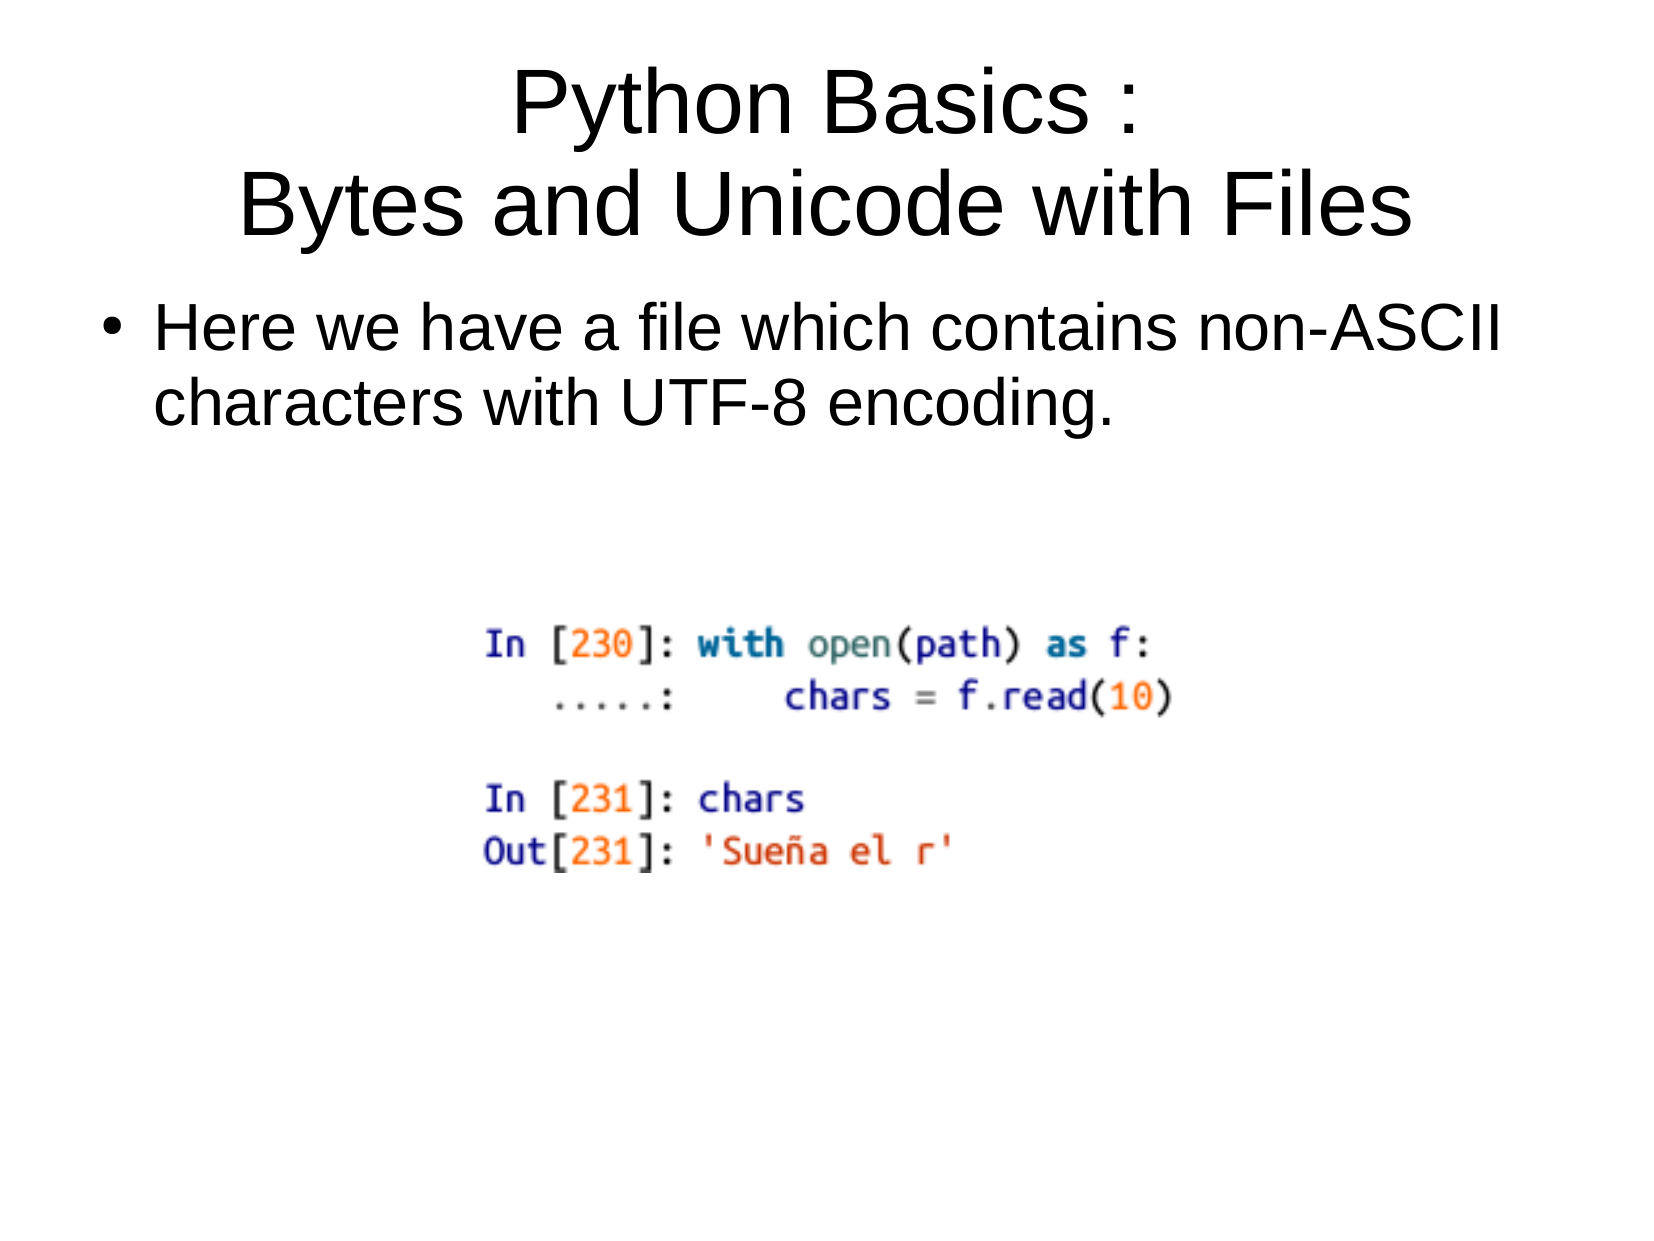

# Python Basics : Bytes and Unicode with Files
Here we have a file which contains non-ASCII characters with UTF-8 encoding.